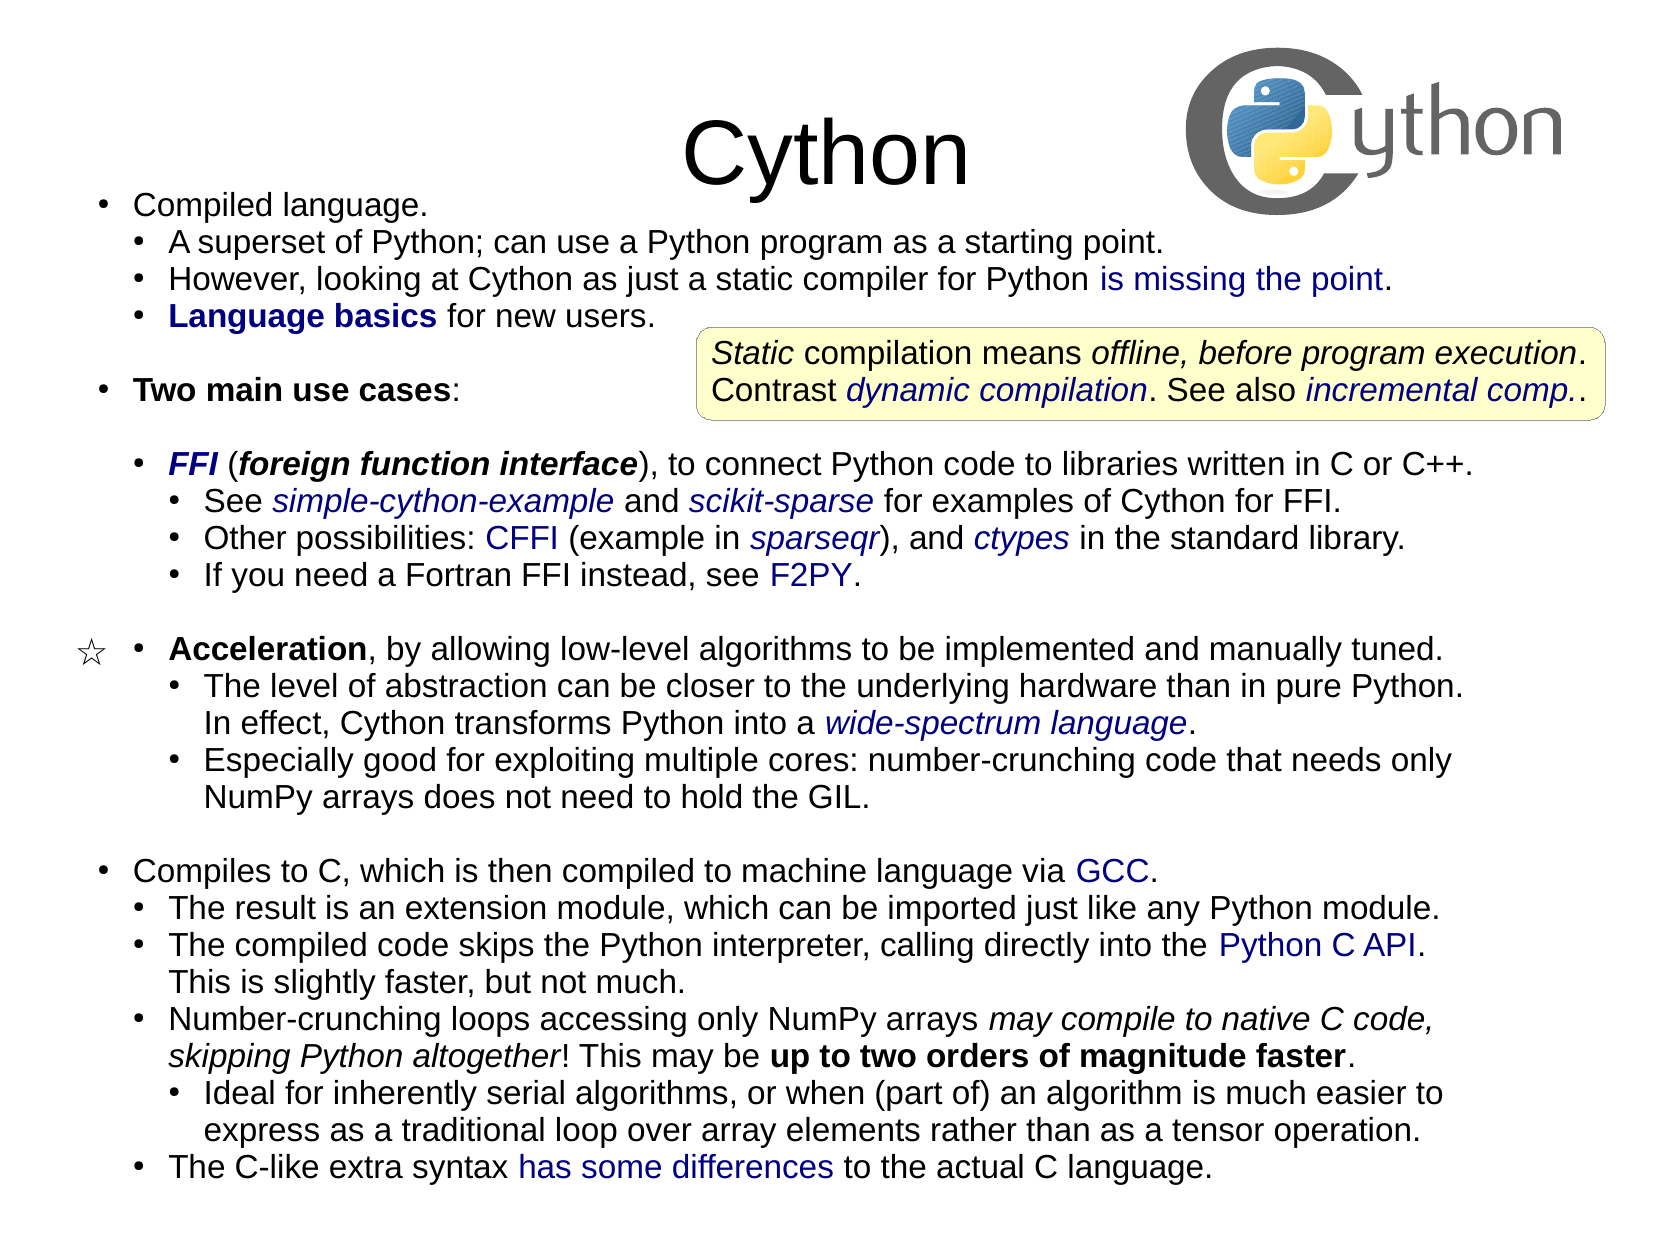

# Cython
Compiled language.
A superset of Python; can use a Python program as a starting point.
However, looking at Cython as just a static compiler for Python is missing the point.
Language basics for new users.
Two main use cases:
FFI (foreign function interface), to connect Python code to libraries written in C or C++.
See simple-cython-example and scikit-sparse for examples of Cython for FFI.
Other possibilities: CFFI (example in sparseqr), and ctypes in the standard library.
If you need a Fortran FFI instead, see F2PY.
Acceleration, by allowing low-level algorithms to be implemented and manually tuned.
The level of abstraction can be closer to the underlying hardware than in pure Python.
In effect, Cython transforms Python into a wide-spectrum language.
Especially good for exploiting multiple cores: number-crunching code that needs only NumPy arrays does not need to hold the GIL.
Compiles to C, which is then compiled to machine language via GCC.
The result is an extension module, which can be imported just like any Python module.
The compiled code skips the Python interpreter, calling directly into the Python C API.
This is slightly faster, but not much.
Number-crunching loops accessing only NumPy arrays may compile to native C code,
skipping Python altogether! This may be up to two orders of magnitude faster.
Ideal for inherently serial algorithms, or when (part of) an algorithm is much easier to express as a traditional loop over array elements rather than as a tensor operation.
The C-like extra syntax has some differences to the actual C language.
Static compilation means offline, before program execution.
Contrast dynamic compilation. See also incremental comp..
☆